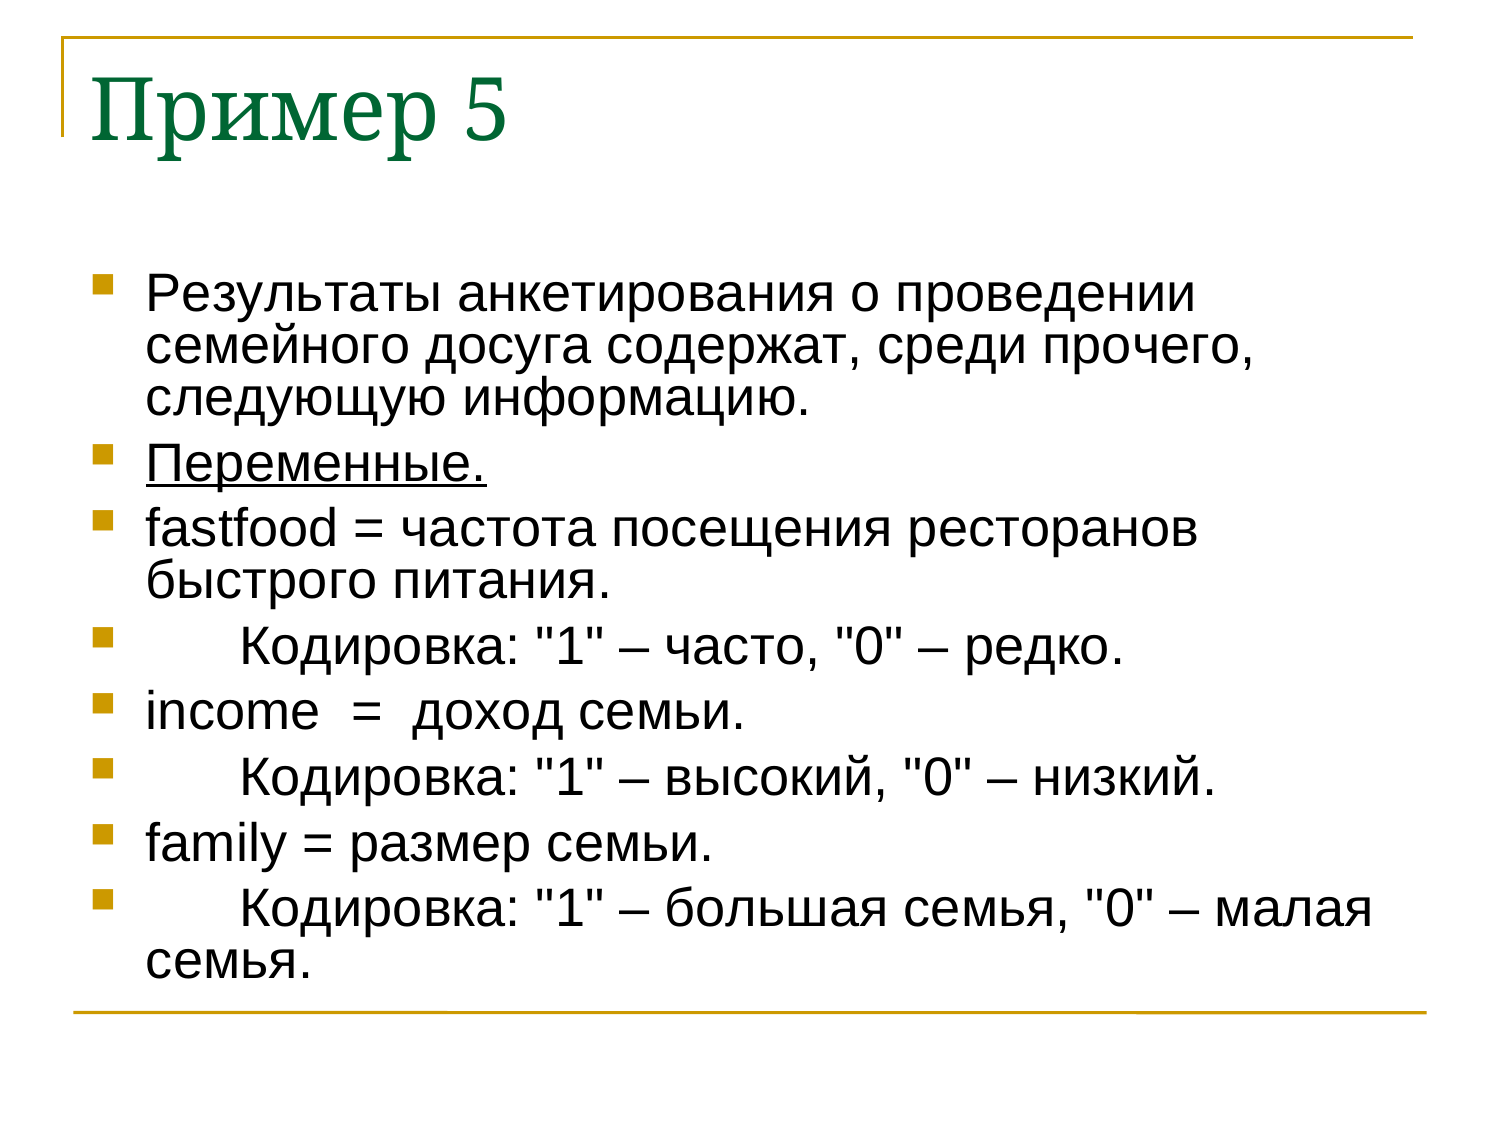

# Пример 5
Результаты анкетирования о проведении семейного досуга содержат, среди прочего, следующую информацию.
Переменные.
fastfood = частота посещения ресторанов быстрого питания.
	Кодировка: "1" – часто, "0" – редко.
income = доход семьи.
	Кодировка: "1" – высокий, "0" – низкий.
family = размер семьи.
	Кодировка: "1" – большая семья, "0" – малая семья.